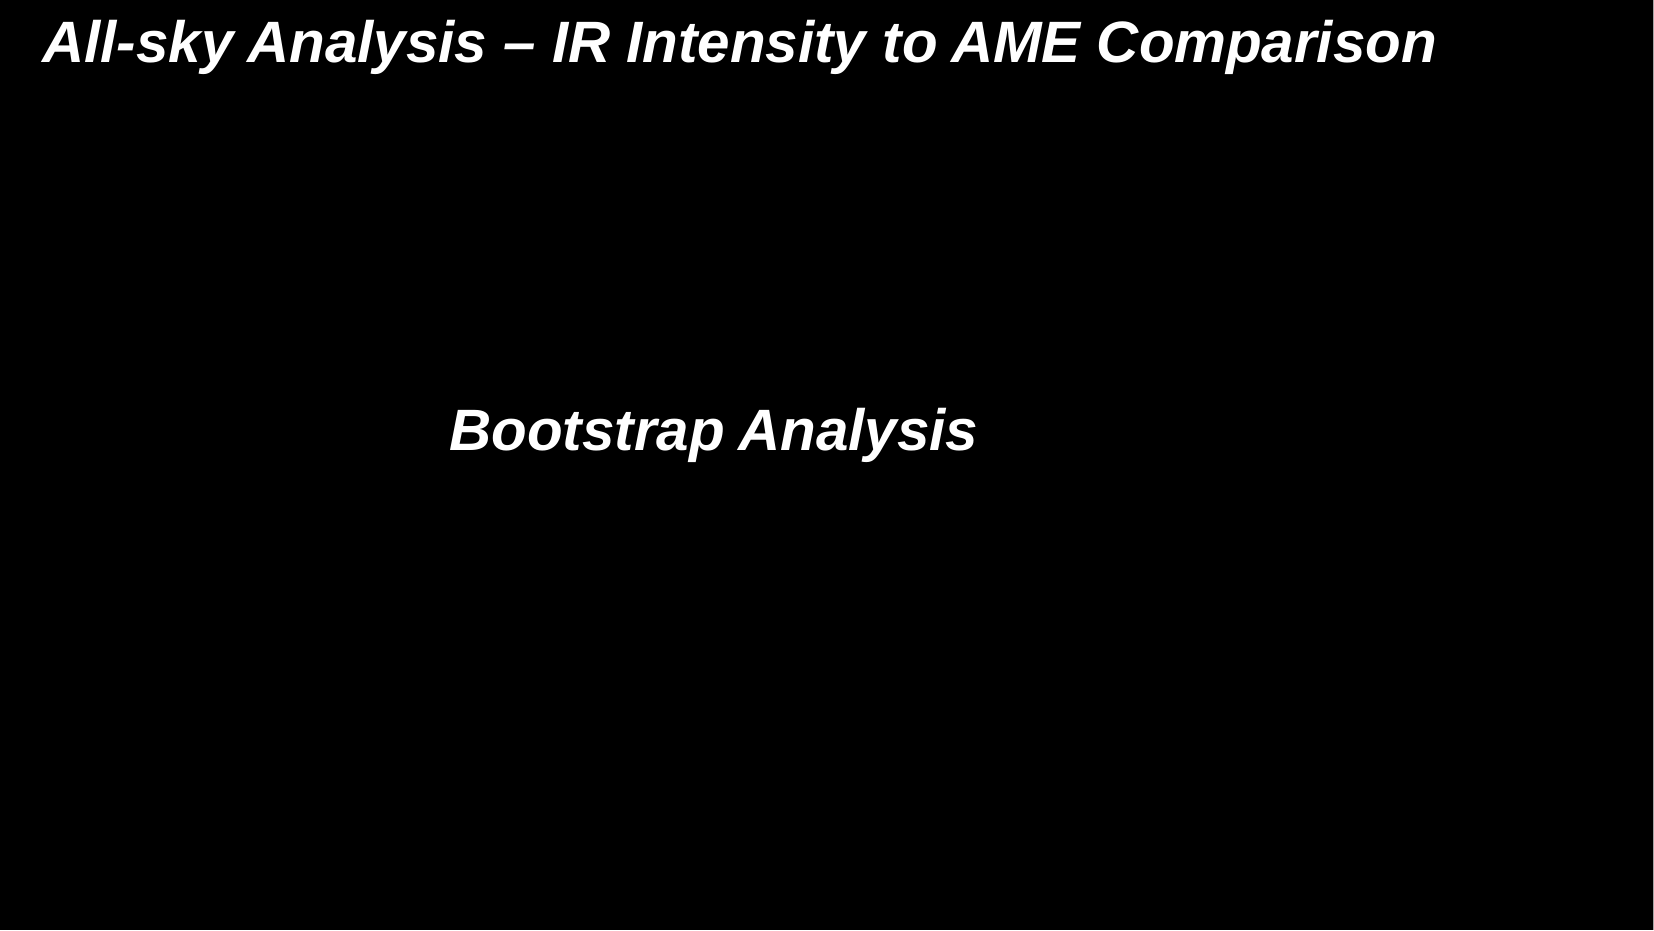

All-sky Analysis – IR Intensity to AME Comparison
Bootstrap Analysis